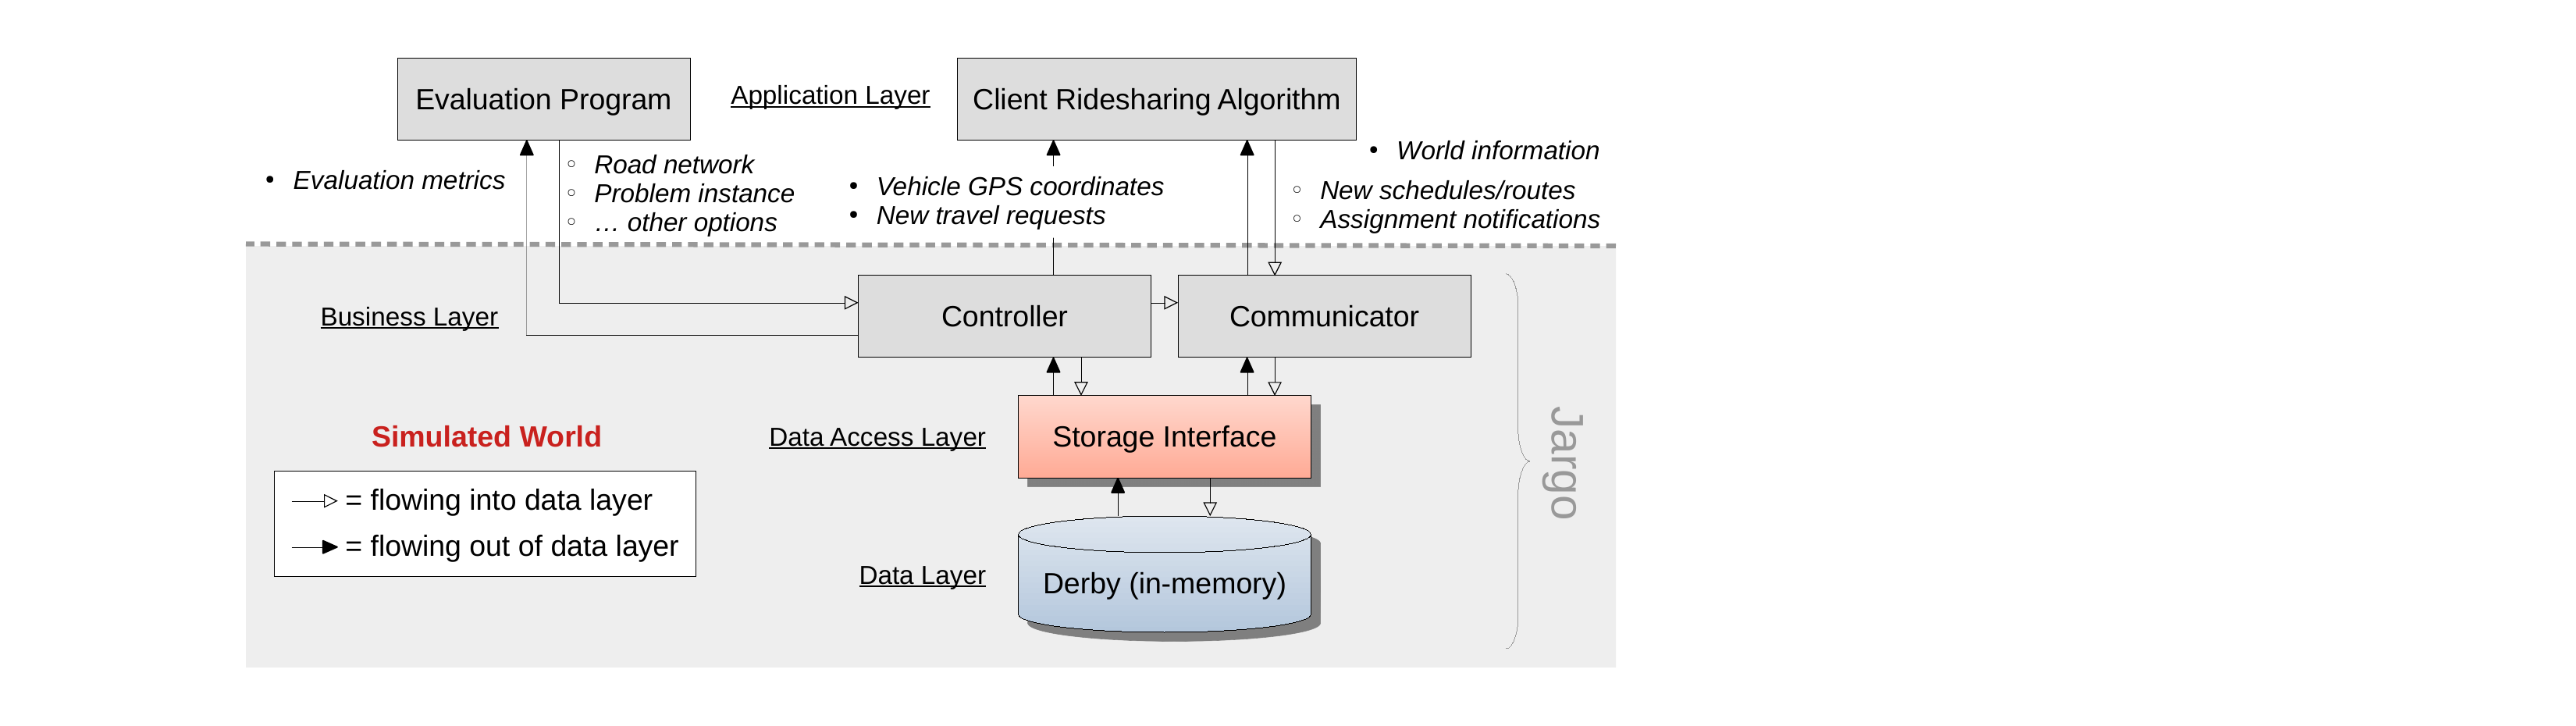

Evaluation Program
Client Ridesharing Algorithm
Application Layer
World information
Road network
Problem instance
… other options
Evaluation metrics
Vehicle GPS coordinates
New travel requests
New schedules/routes
Assignment notifications
Controller
Communicator
Business Layer
Simulated World
Storage Interface
Data Access Layer
Jargo
= flowing into data layer
= flowing out of data layer
Derby (in-memory)
Data Layer